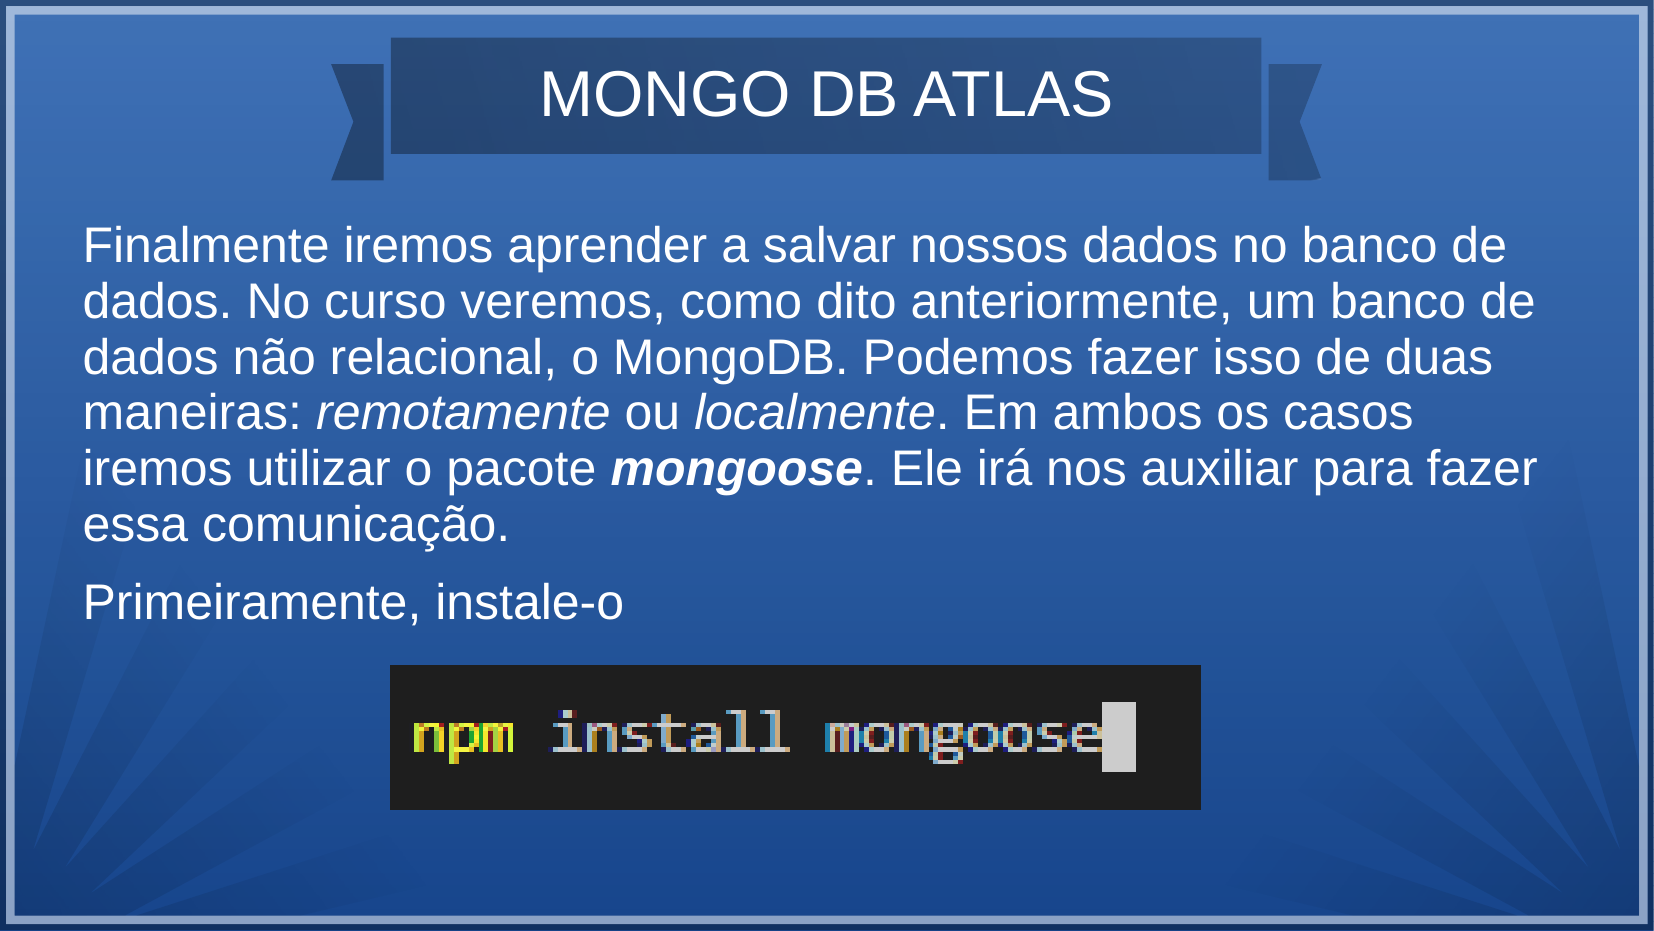

# MONGO DB ATLAS
Finalmente iremos aprender a salvar nossos dados no banco de dados. No curso veremos, como dito anteriormente, um banco de dados não relacional, o MongoDB. Podemos fazer isso de duas maneiras: remotamente ou localmente. Em ambos os casos iremos utilizar o pacote mongoose. Ele irá nos auxiliar para fazer essa comunicação.
Primeiramente, instale-o